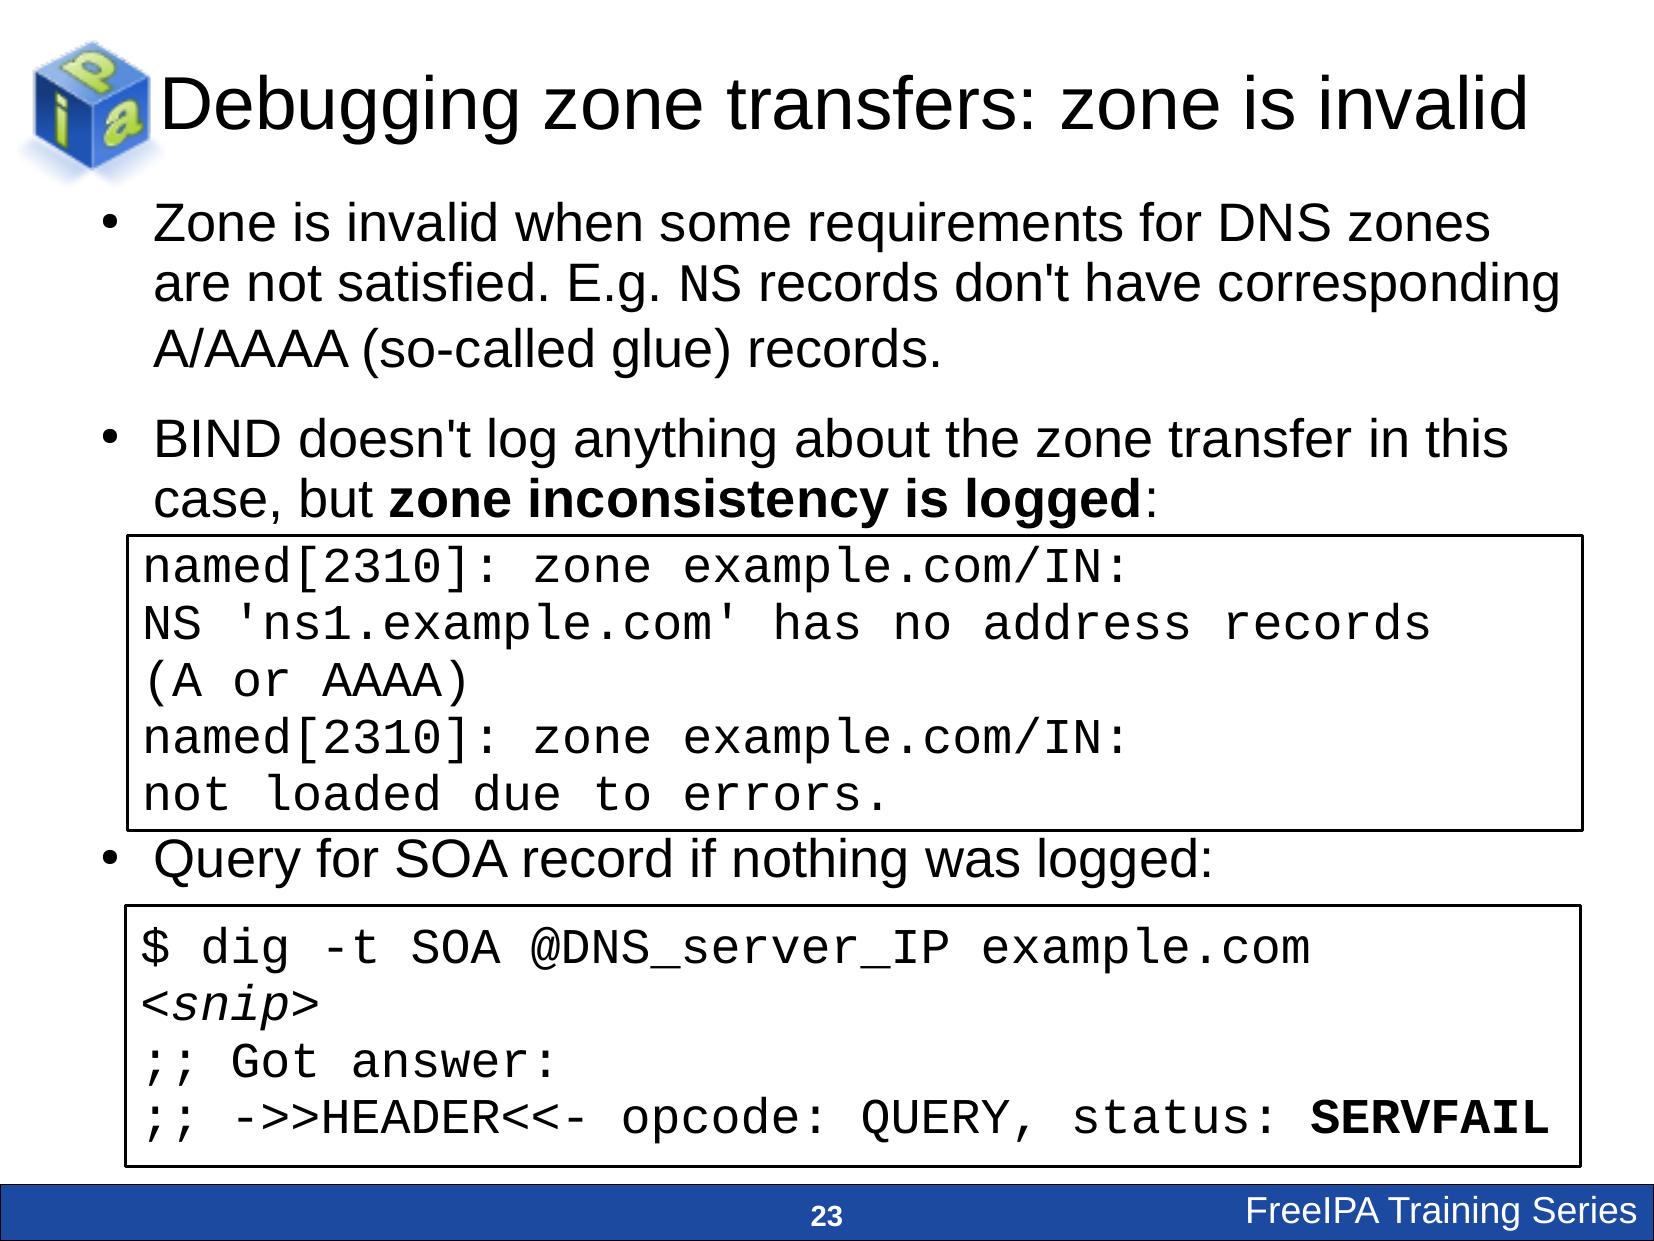

# Debugging zone transfers:	zone is invalid
Zone is invalid when some requirements for DNS zones are not satisfied. E.g. NS records don't have corresponding A/AAAA (so-called glue) records.
BIND doesn't log anything about the zone transfer in this case, but zone inconsistency is logged:
Query for SOA record if nothing was logged:
named[2310]: zone example.com/IN:
NS 'ns1.example.com' has no address records
(A or AAAA)
named[2310]: zone example.com/IN:
not loaded due to errors.
$ dig -t SOA @DNS_server_IP example.com
<snip>
;; Got answer:
;; ->>HEADER<<- opcode: QUERY, status: SERVFAIL
23